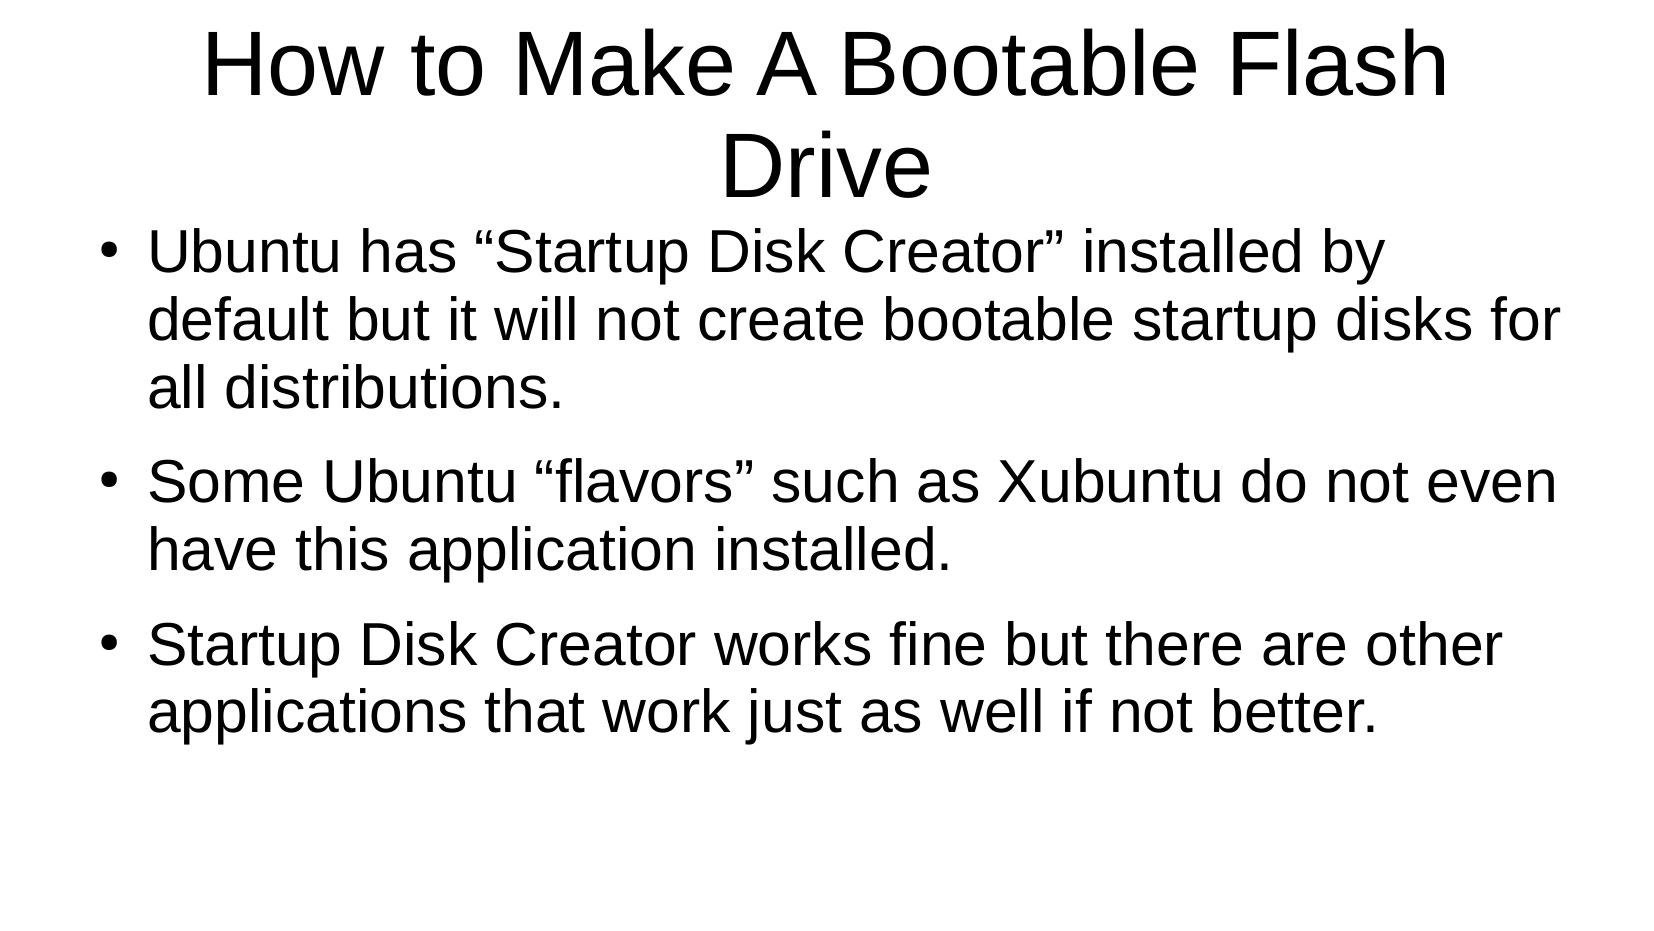

# How to Make A Bootable Flash Drive
Ubuntu has “Startup Disk Creator” installed by default but it will not create bootable startup disks for all distributions.
Some Ubuntu “flavors” such as Xubuntu do not even have this application installed.
Startup Disk Creator works fine but there are other applications that work just as well if not better.